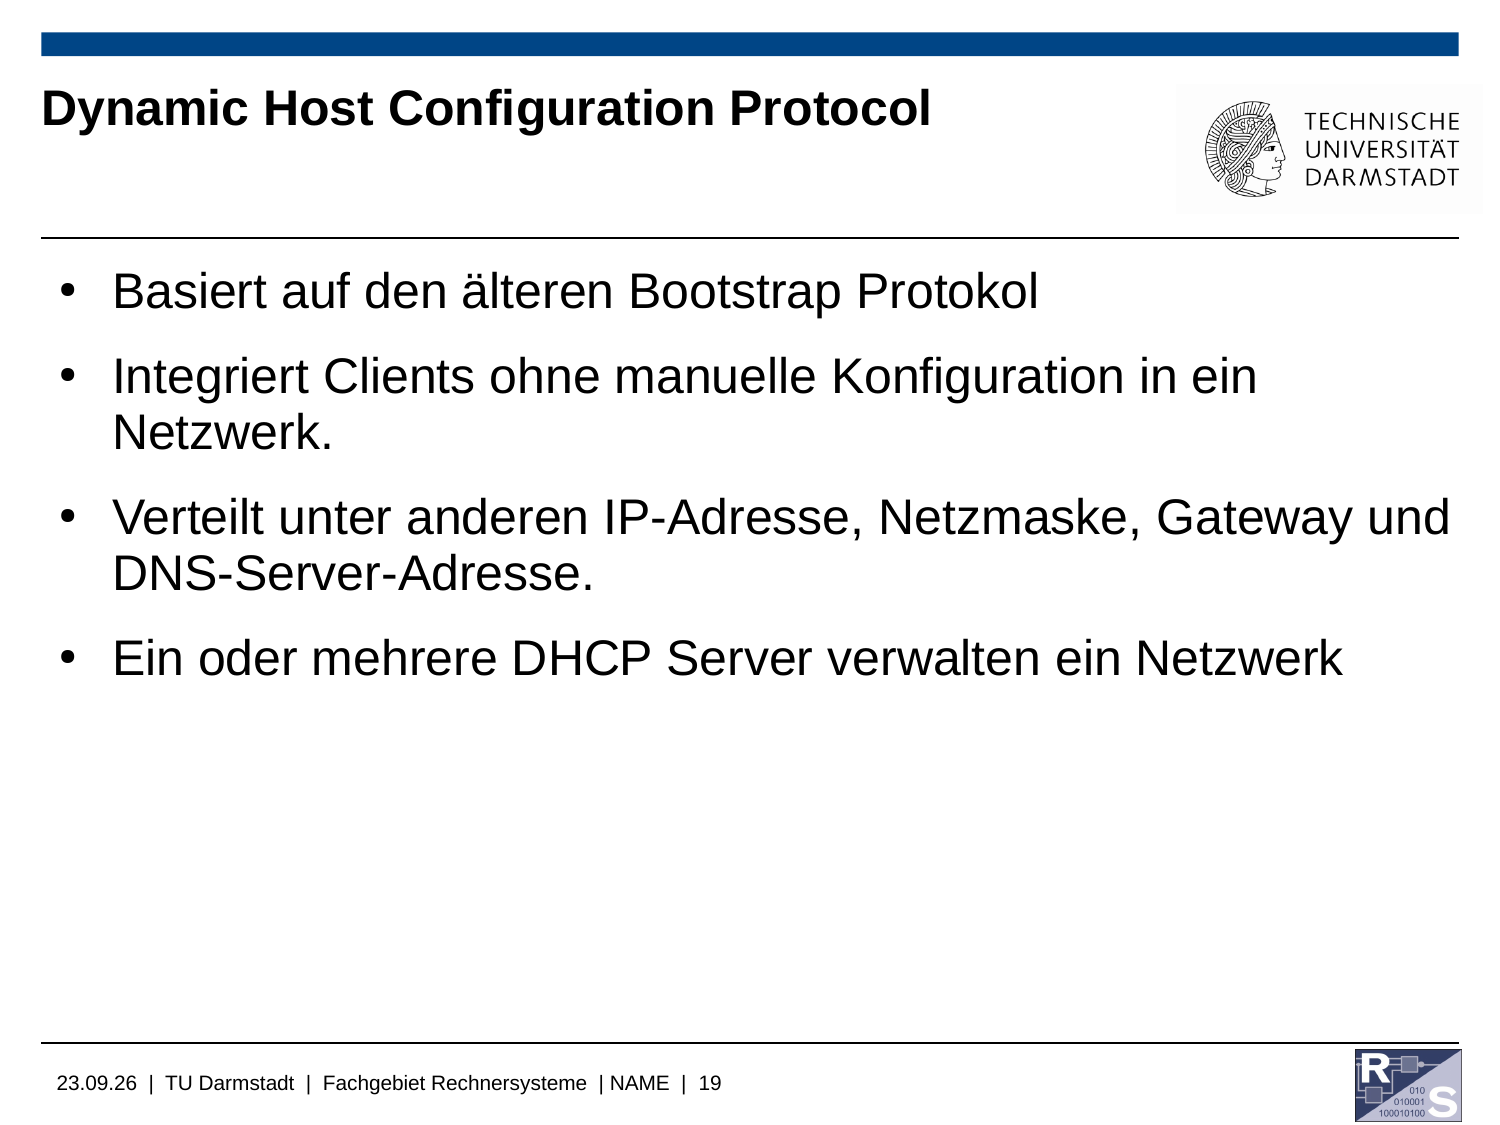

# Dynamic Host Configuration Protocol
Basiert auf den älteren Bootstrap Protokol
Integriert Clients ohne manuelle Konfiguration in ein Netzwerk.
Verteilt unter anderen IP-Adresse, Netzmaske, Gateway und DNS-Server-Adresse.
Ein oder mehrere DHCP Server verwalten ein Netzwerk